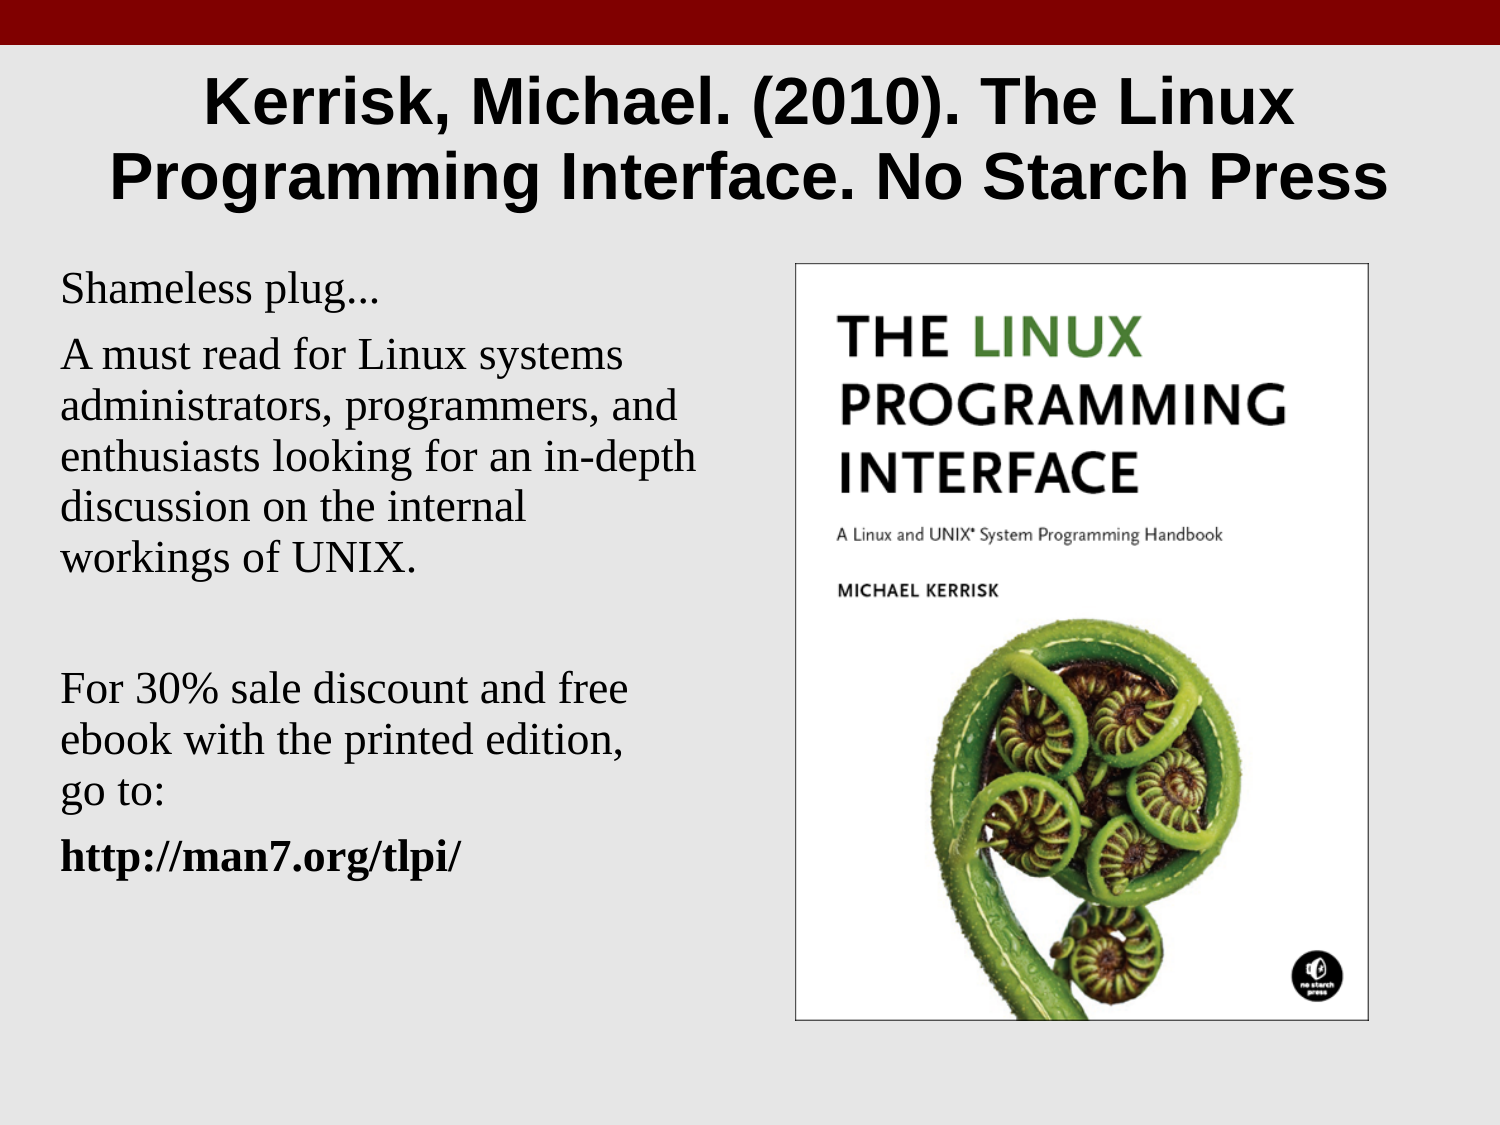

# Kerrisk, Michael. (2010). The Linux Programming Interface. No Starch Press
Shameless plug...
A must read for Linux systems administrators, programmers, and enthusiasts looking for an in-depth discussion on the internal workings of UNIX.
For 30% sale discount and free ebook with the printed edition,
go to:
http://man7.org/tlpi/